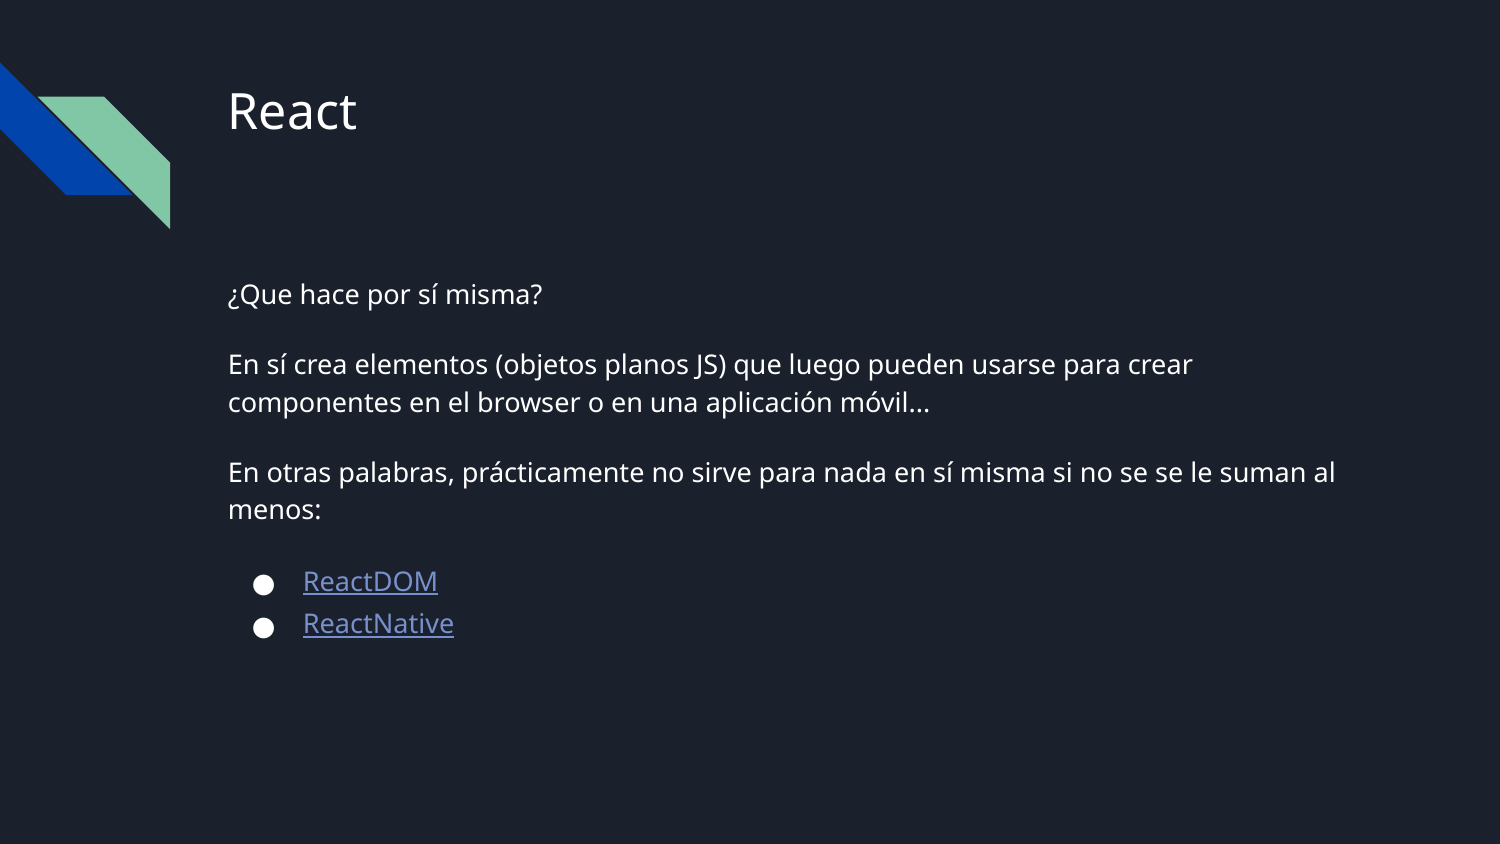

# React
¿Que hace por sí misma?
En sí crea elementos (objetos planos JS) que luego pueden usarse para crear componentes en el browser o en una aplicación móvil...
En otras palabras, prácticamente no sirve para nada en sí misma si no se se le suman al menos:
ReactDOM
ReactNative